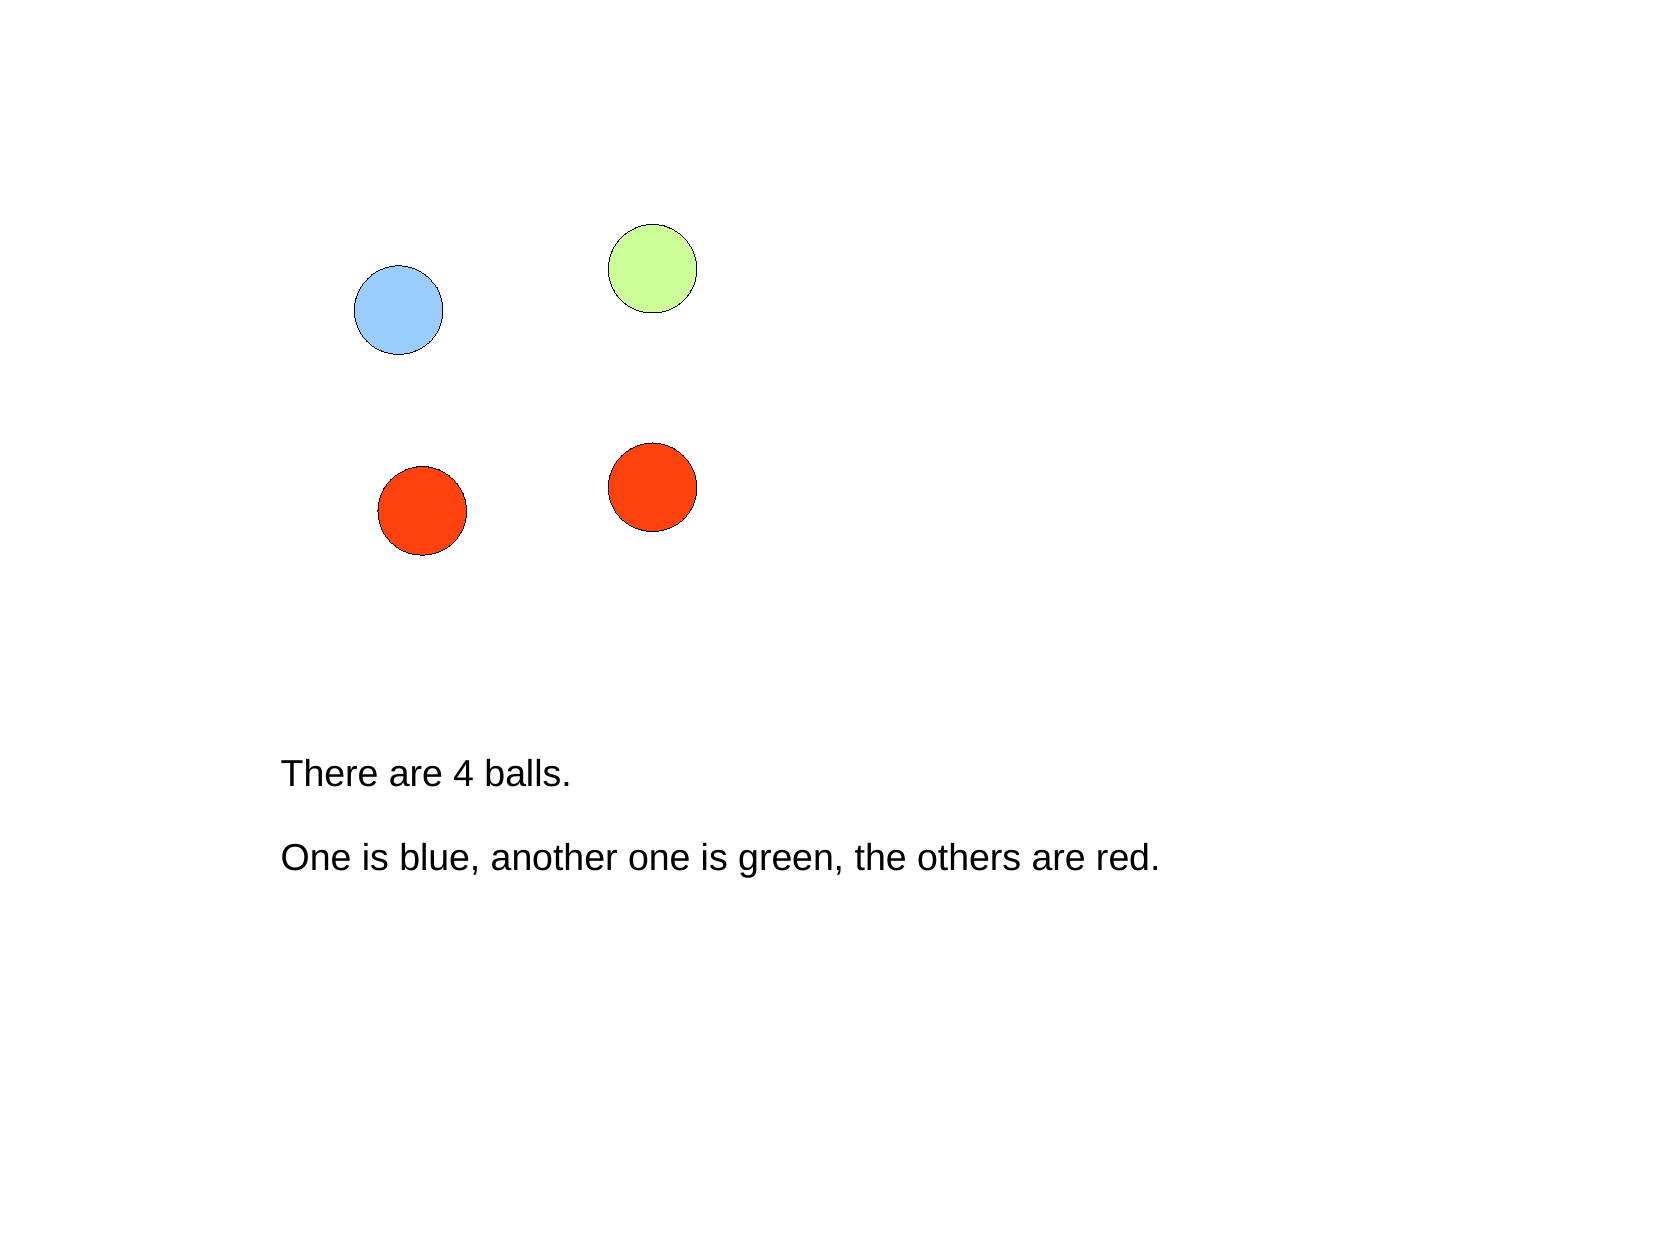

There are 4 balls.
One is blue, another one is green, the others are red.